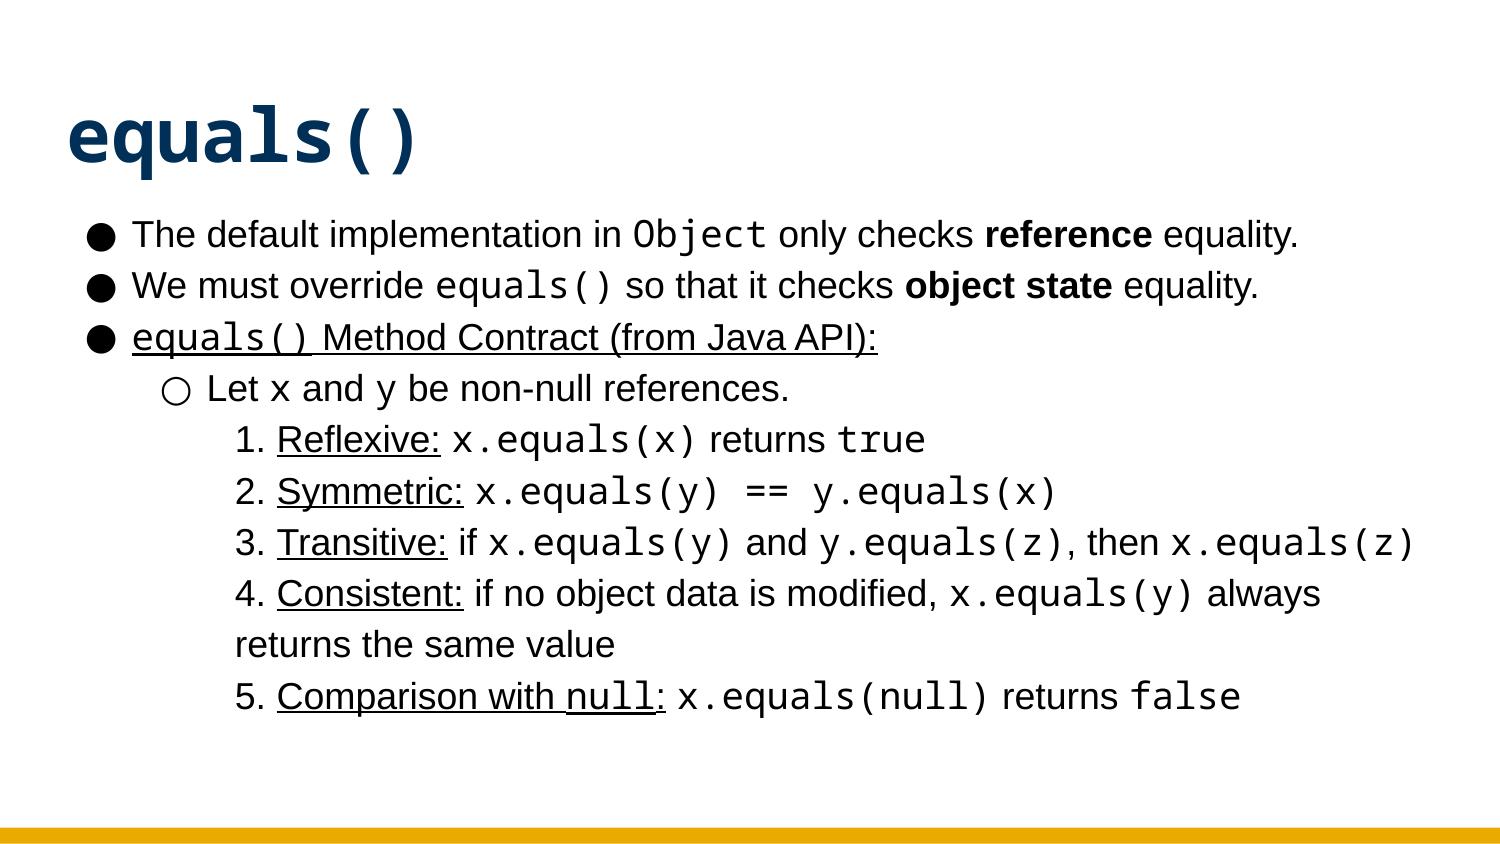

# equals()
The default implementation in Object only checks reference equality.
We must override equals() so that it checks object state equality.
equals() Method Contract (from Java API):
Let x and y be non-null references.
1. Reflexive: x.equals(x) returns true
2. Symmetric: x.equals(y) == y.equals(x)
3. Transitive: if x.equals(y) and y.equals(z), then x.equals(z)
4. Consistent: if no object data is modified, x.equals(y) always returns the same value
5. Comparison with null: x.equals(null) returns false